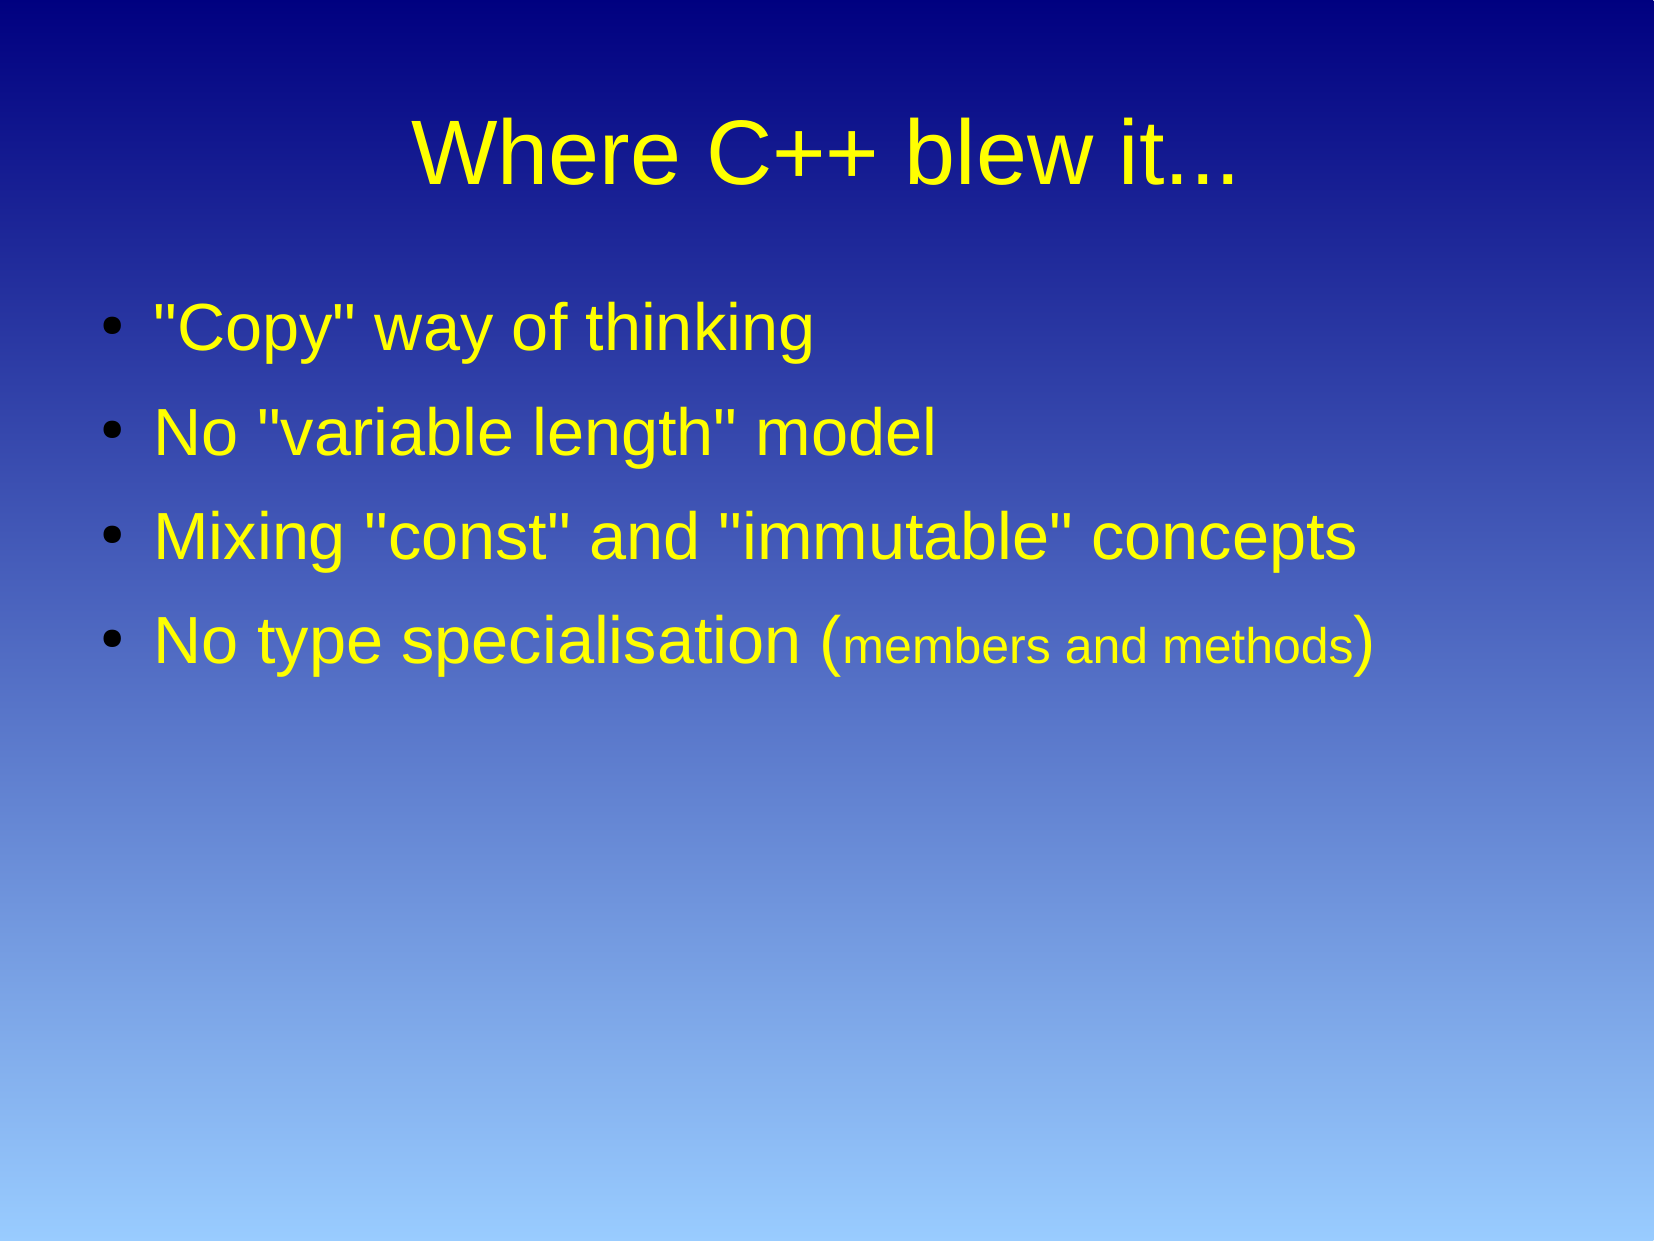

# Where C++ blew it...
"Copy" way of thinking
No "variable length" model
Mixing "const" and "immutable" concepts
No type specialisation (members and methods)